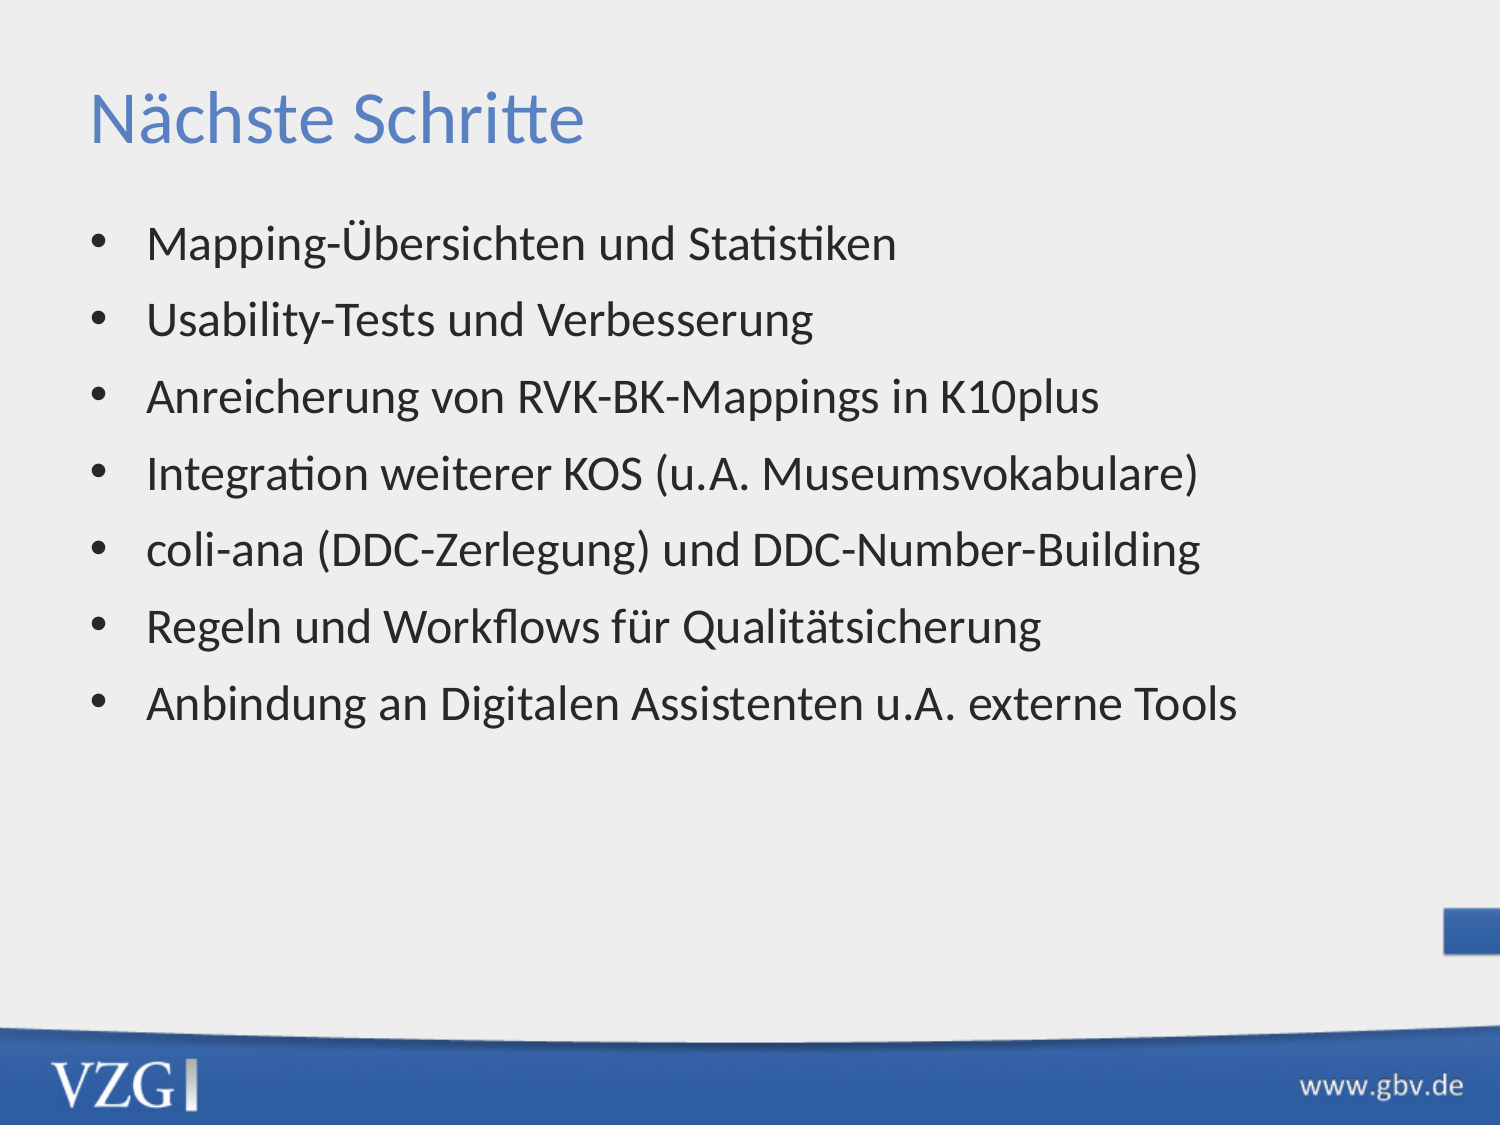

# Nächste Schritte
Mapping-Übersichten und Statistiken
Usability-Tests und Verbesserung
Anreicherung von RVK-BK-Mappings in K10plus
Integration weiterer KOS (u.A. Museumsvokabulare)
coli-ana (DDC-Zerlegung) und DDC-Number-Building
Regeln und Workflows für Qualitätsicherung
Anbindung an Digitalen Assistenten u.A. externe Tools